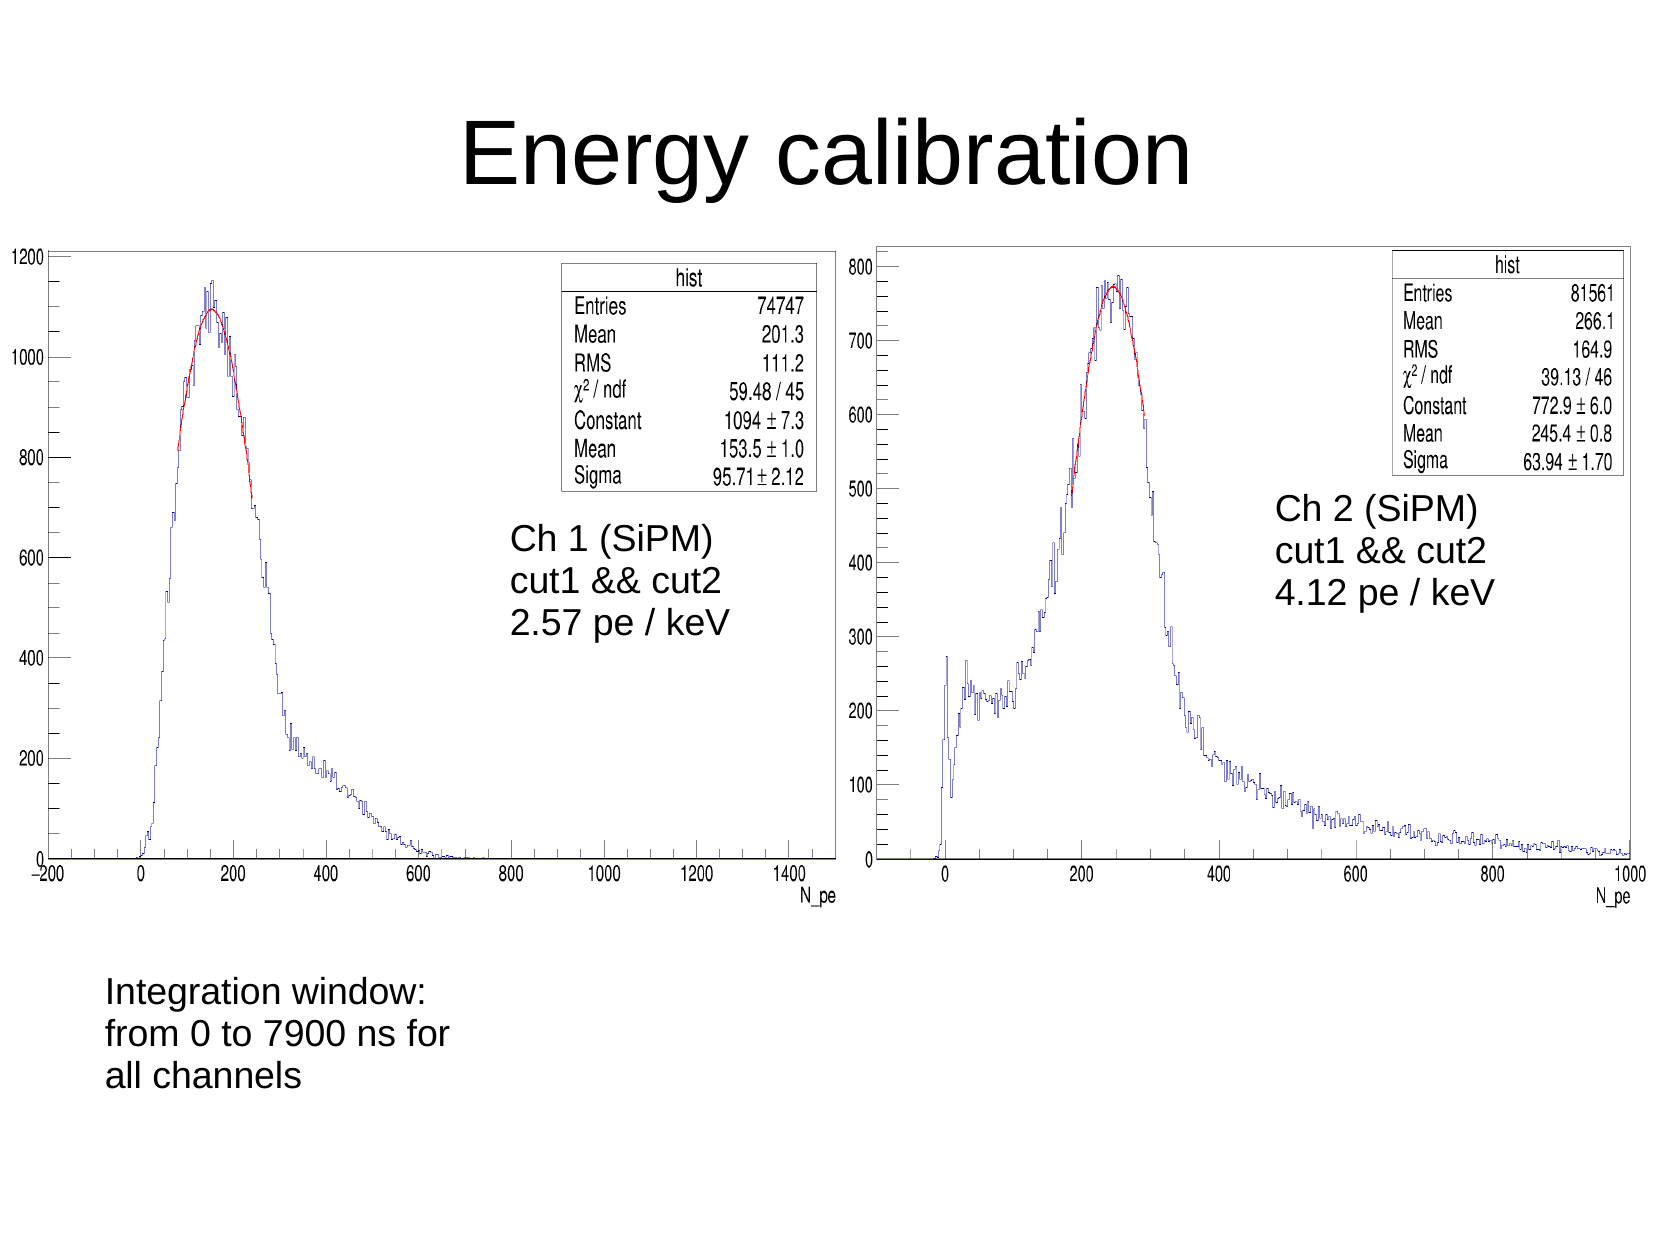

# Energy calibration
Ch 2 (SiPM)
cut1 && cut2
4.12 pe / keV
Ch 1 (SiPM)
cut1 && cut2
2.57 pe / keV
Integration window:
from 0 to 7900 ns for all channels